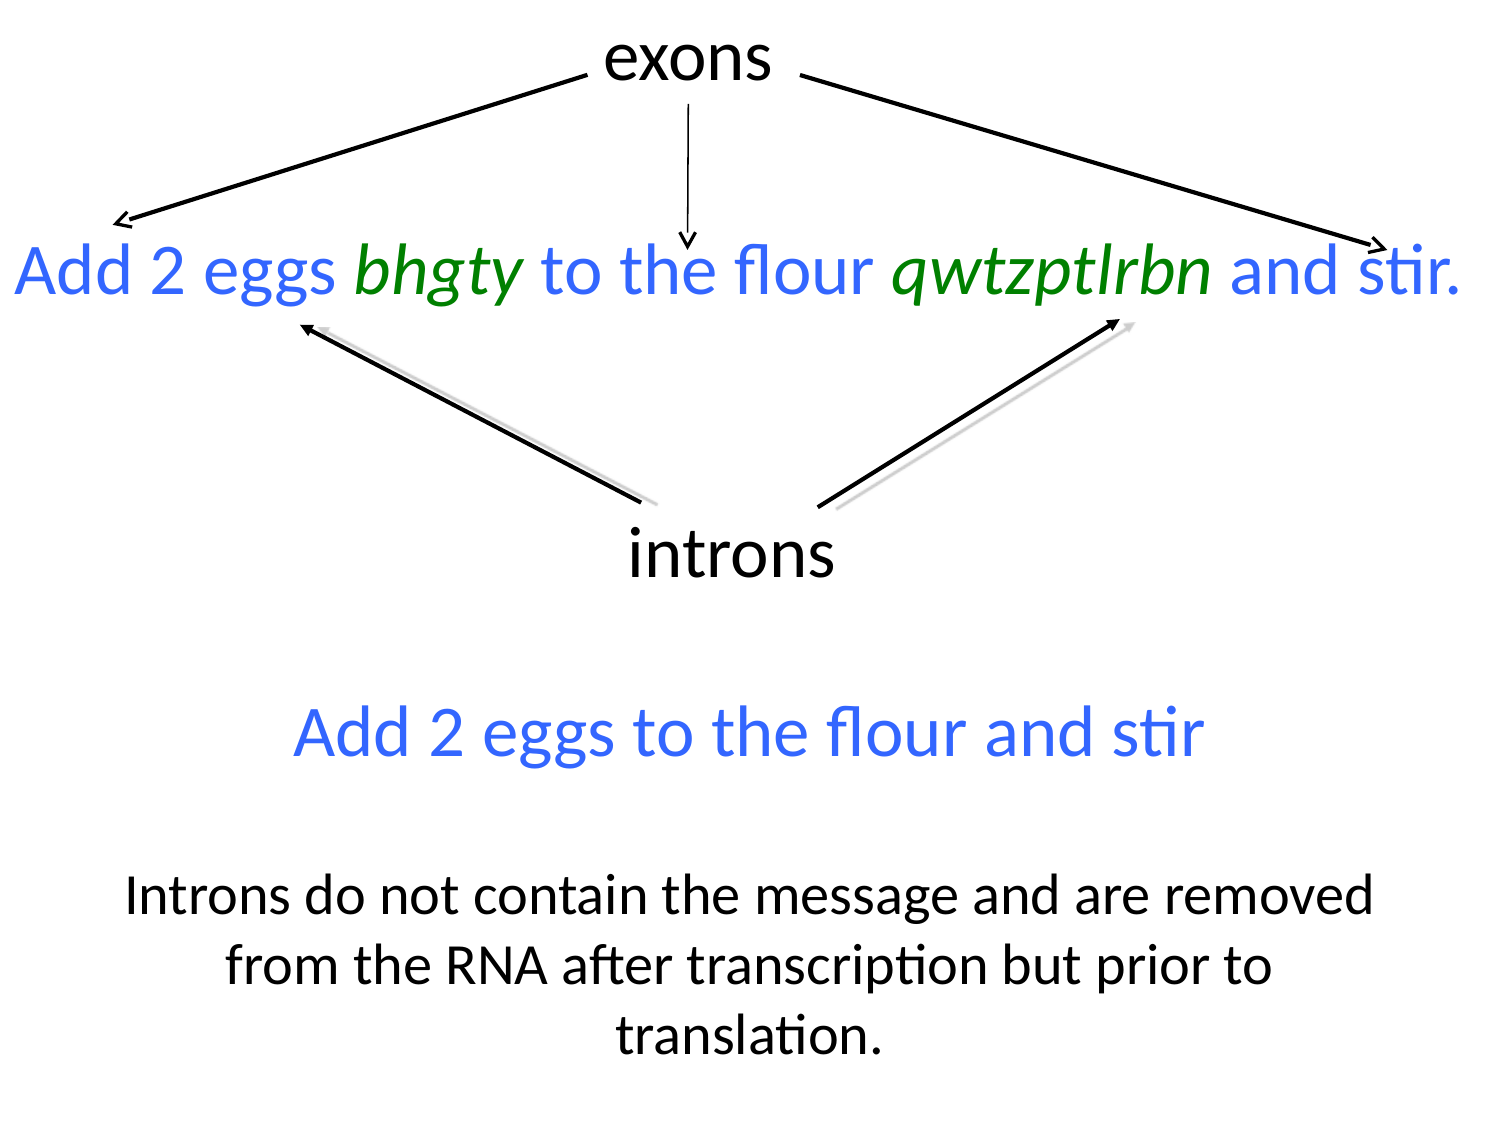

exons
Add 2 eggs bhgty to the flour qwtzptlrbn and stir.
introns
Add 2 eggs to the flour and stir
# Introns do not contain the message and are removed from the RNA after transcription but prior to translation.